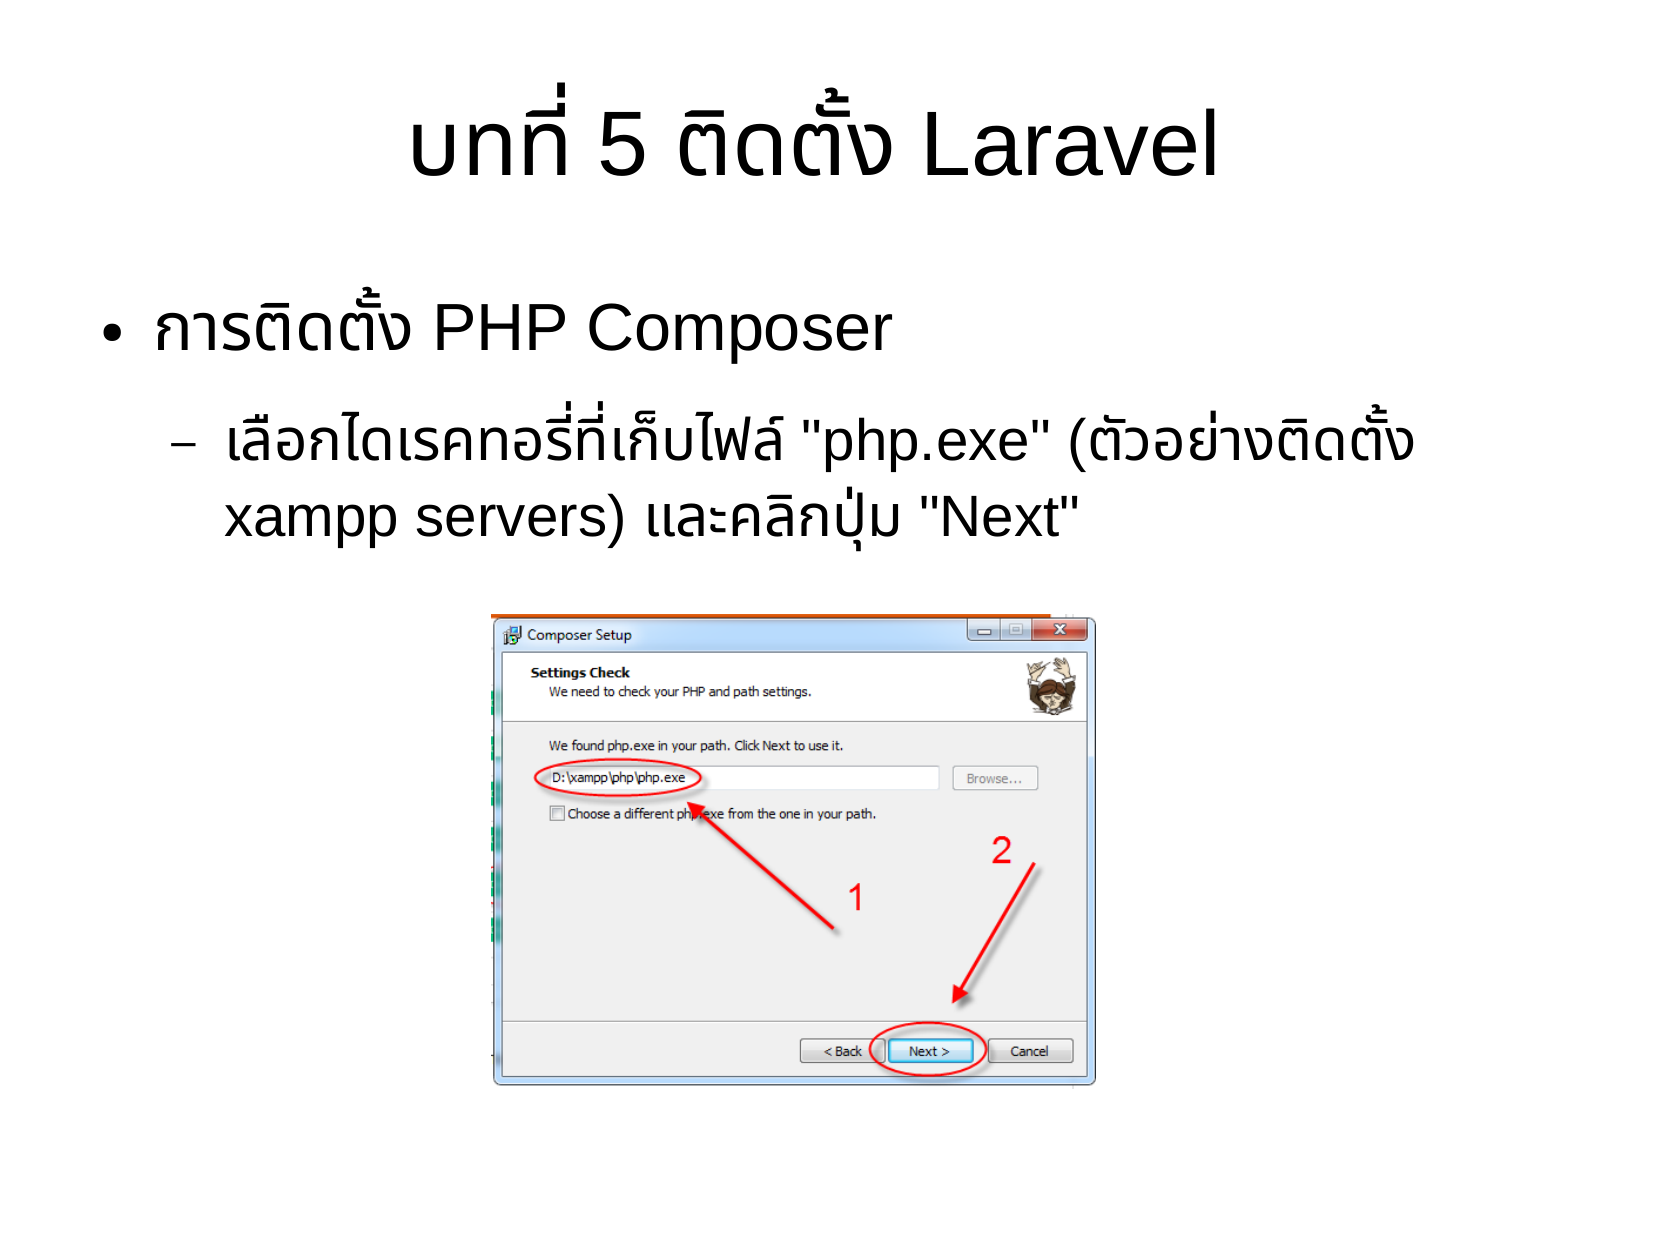

# บทที่ 5 ติดตั้ง Laravel
การติดตั้ง PHP Composer
เลือกไดเรคทอรี่ที่เก็บไฟล์ "php.exe" (ตัวอย่างติดตั้ง xampp servers) และคลิกปุ่ม "Next"